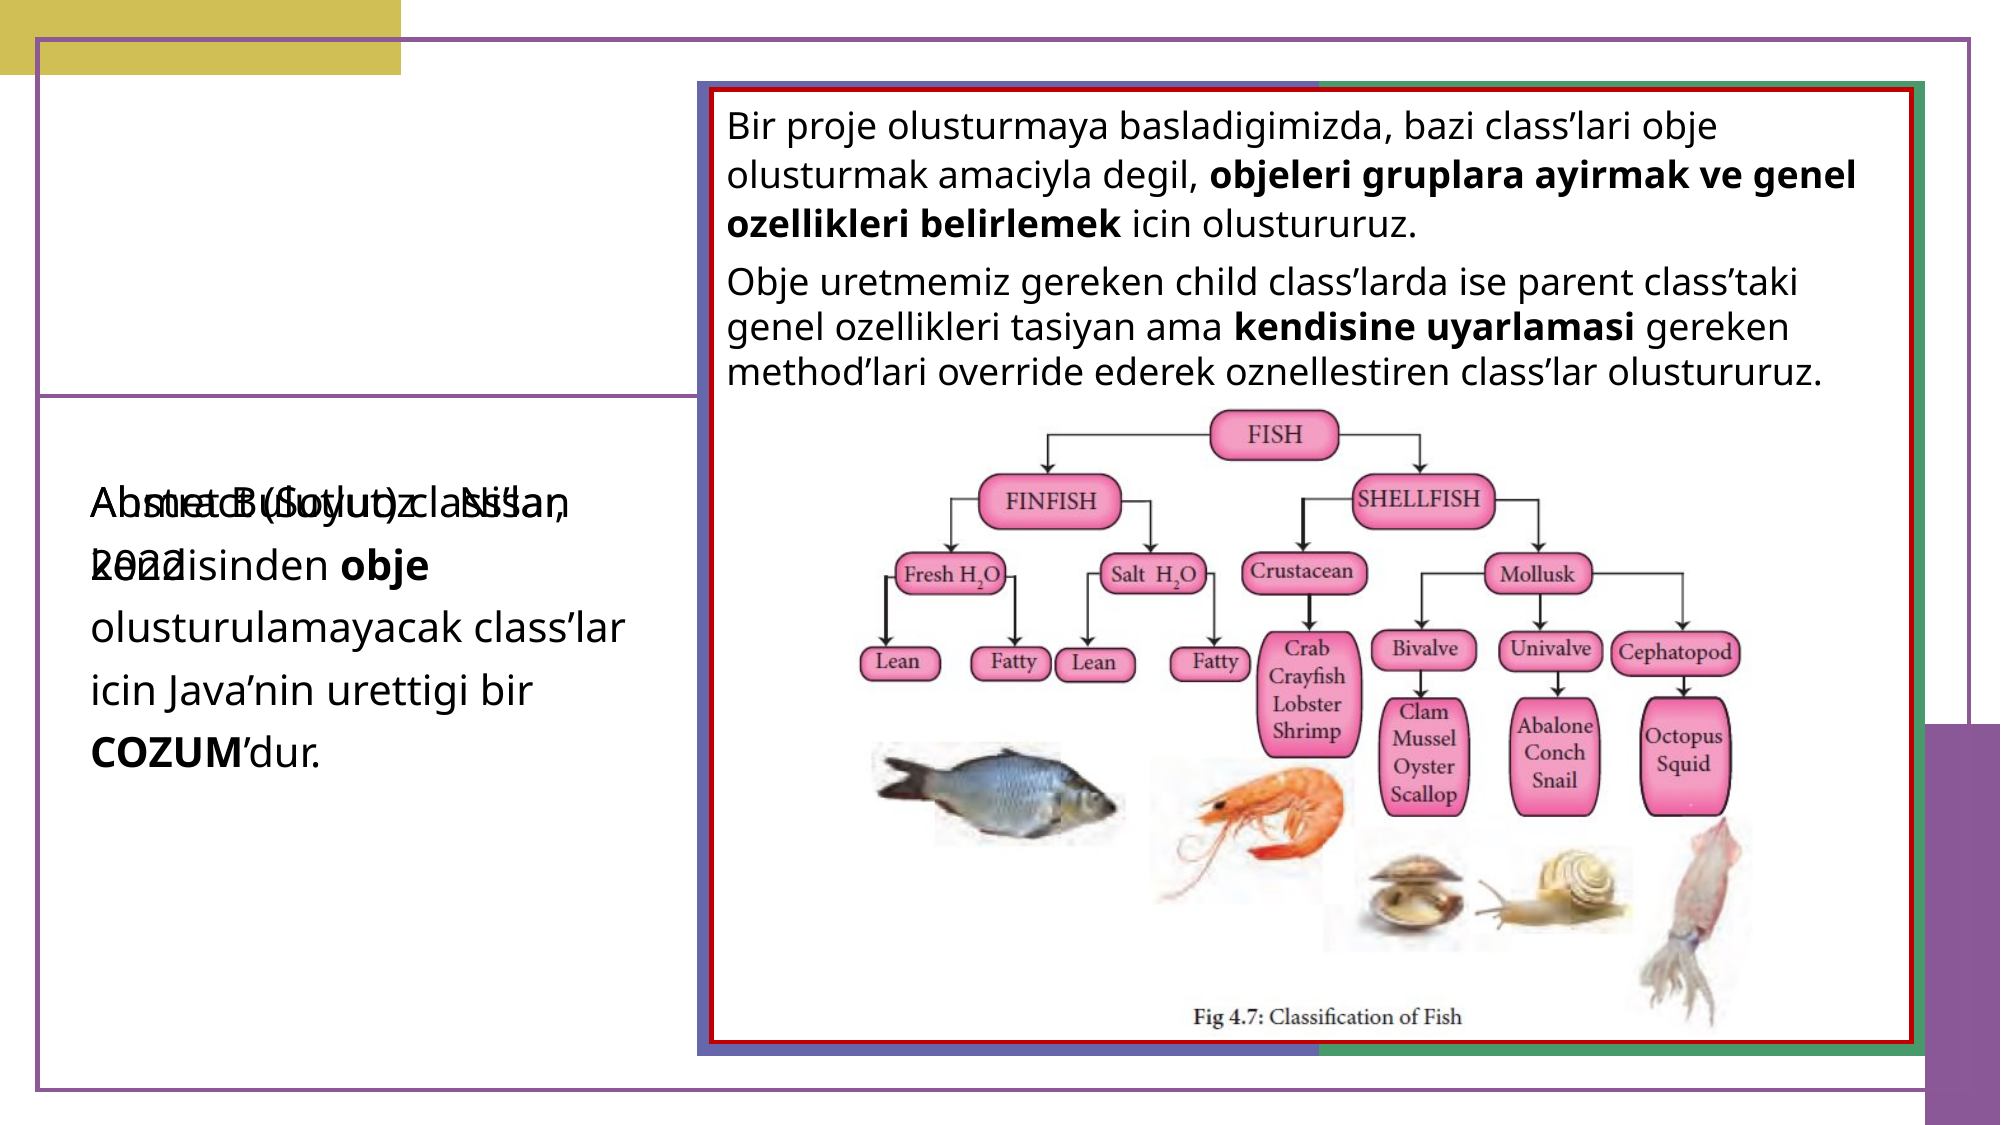

Bir proje olusturmaya basladigimizda, bazi class’lari obje olusturmak amaciyla degil, objeleri gruplara ayirmak ve genel ozellikleri belirlemek icin olustururuz.
# Abstract class
Obje uretmemiz gereken child class’larda ise parent class’taki genel ozellikleri tasiyan ama kendisine uyarlamasi gereken method’lari override ederek oznellestiren class’lar olustururuz.
Abstract (Soyut) class’lar, kendisinden obje olusturulamayacak class’lar icin Java’nin urettigi bir COZUM’dur.
Ahmet Bulutluoz Nisan 2022